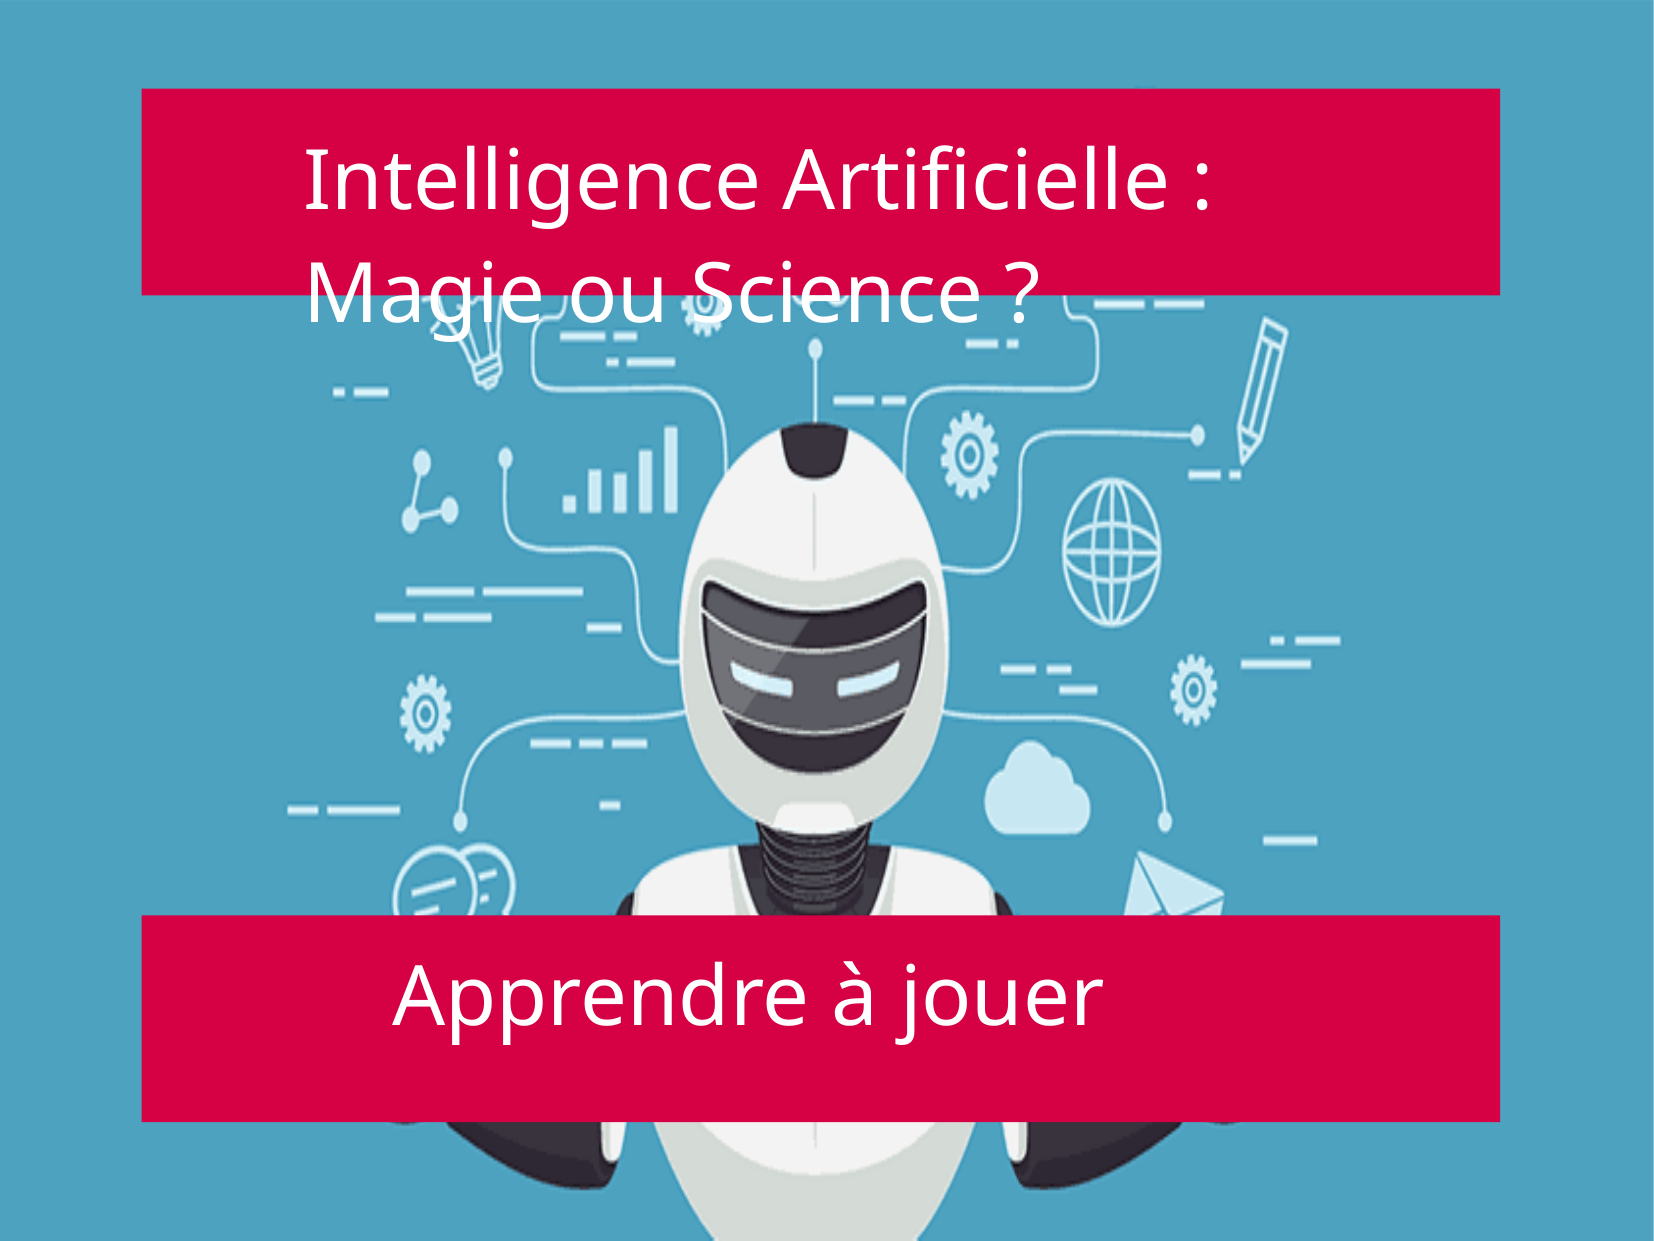

# Intelligence Artificielle : Magie ou Science ?
Apprendre à jouer